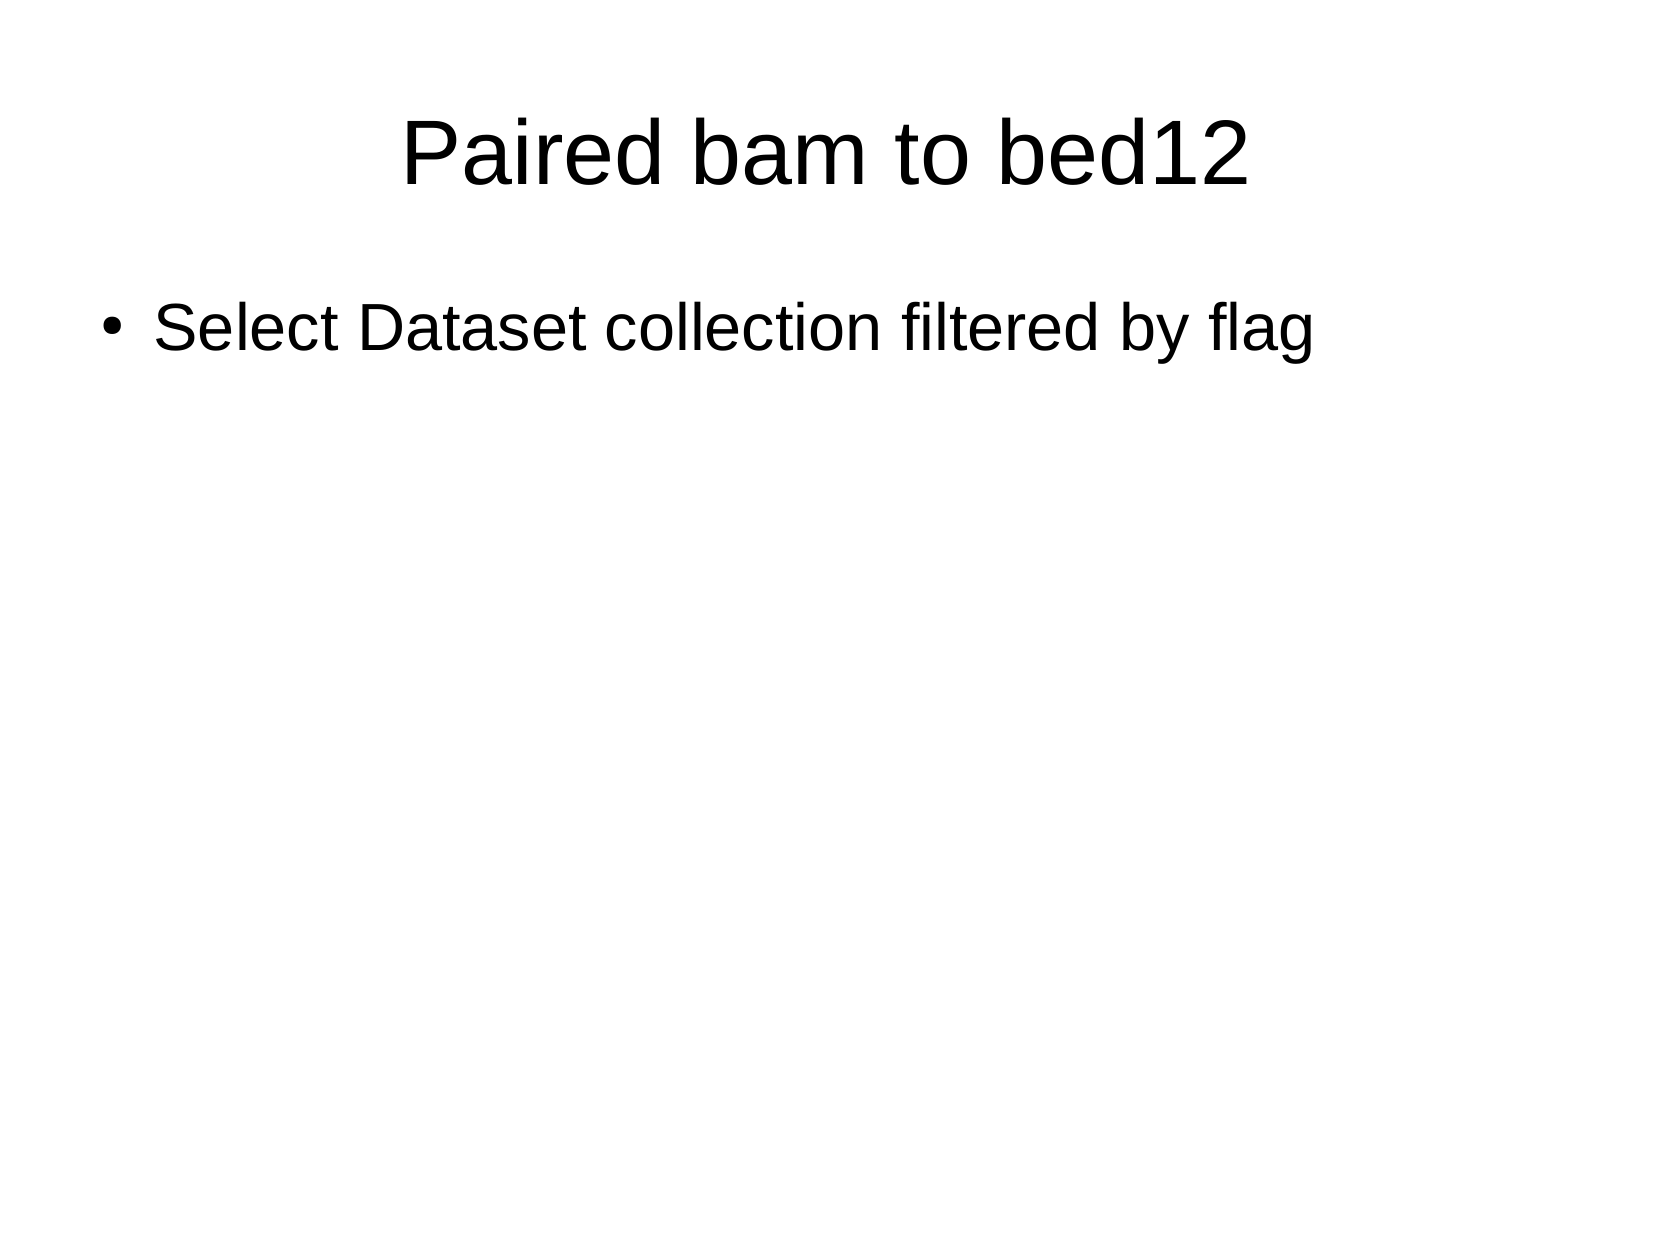

# Paired bam to bed12
Select Dataset collection filtered by flag